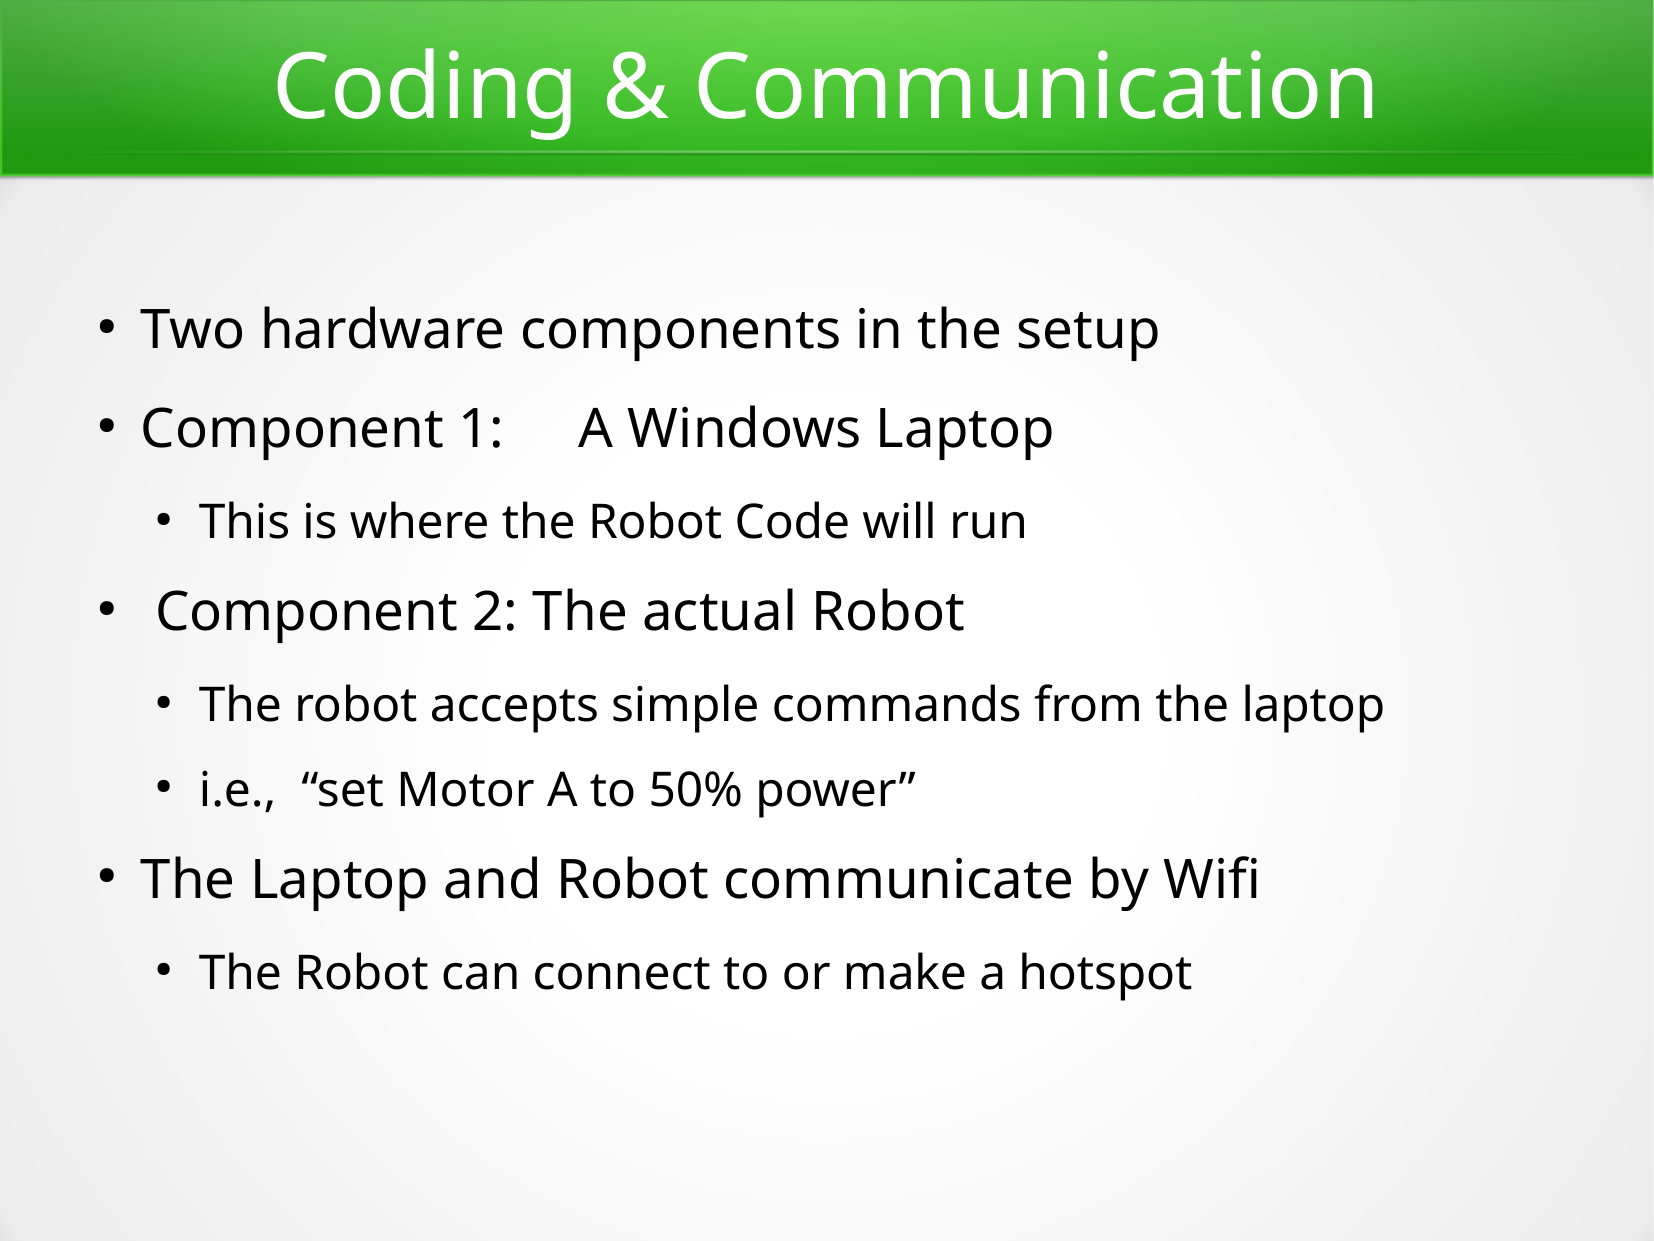

# Coding & Communication
Two hardware components in the setup
Component 1: 	 A Windows Laptop
This is where the Robot Code will run
 Component 2: The actual Robot
The robot accepts simple commands from the laptop
i.e., “set Motor A to 50% power”
The Laptop and Robot communicate by Wifi
The Robot can connect to or make a hotspot